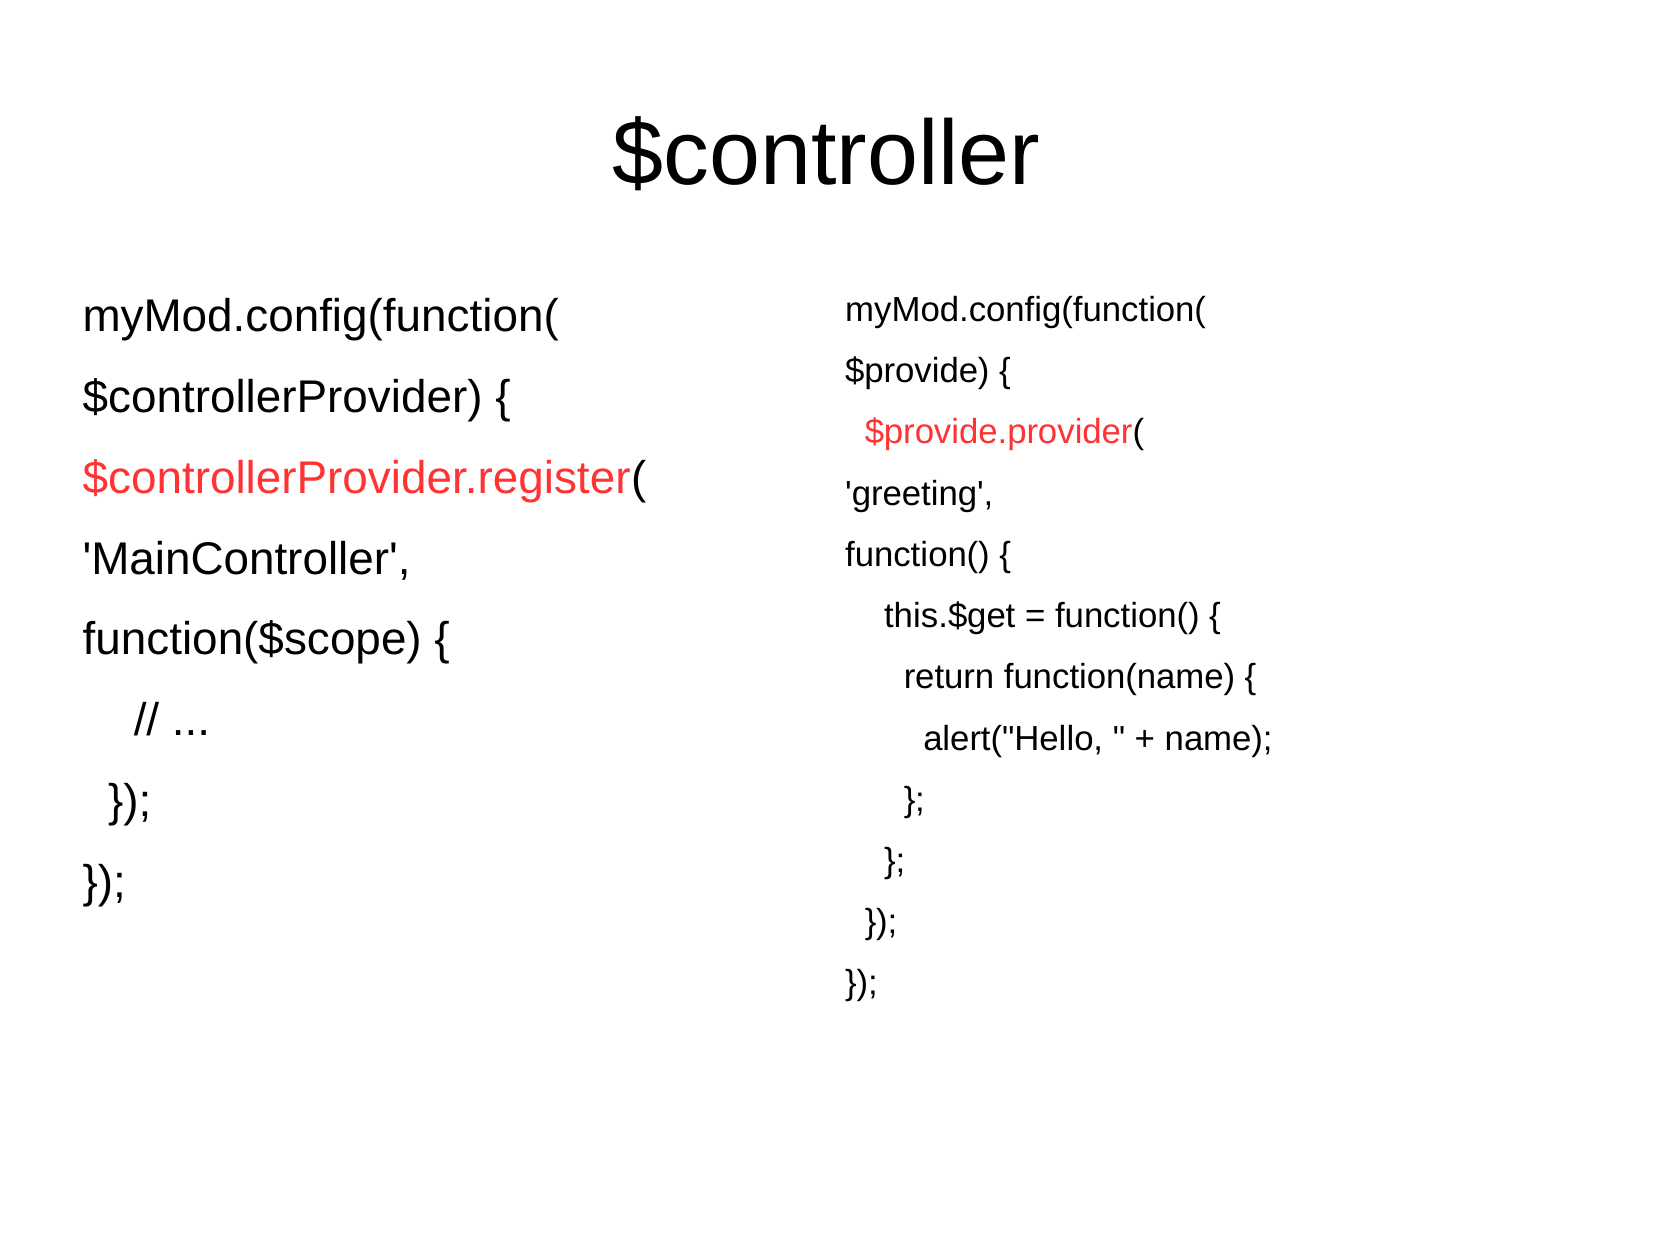

# $controller
myMod.config(function(
$controllerProvider) {
$controllerProvider.register(
'MainController',
function($scope) {
 // ...
 });
});
myMod.config(function(
$provide) {
 $provide.provider(
'greeting',
function() {
 this.$get = function() {
 return function(name) {
 alert("Hello, " + name);
 };
 };
 });
});